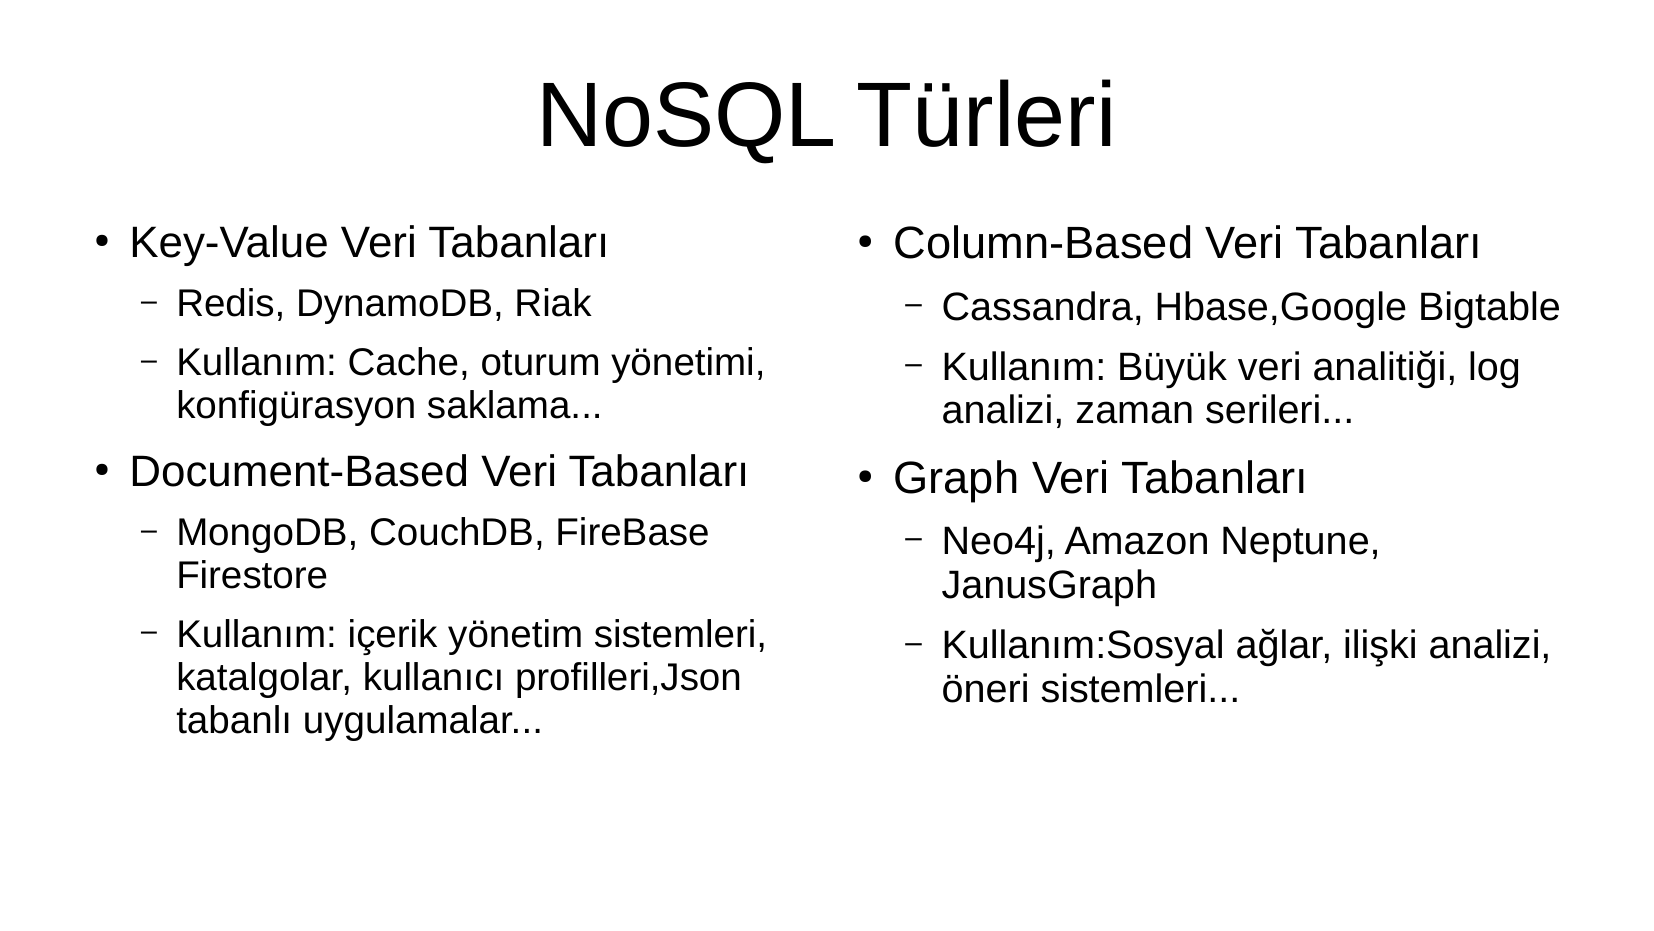

# NoSQL Türleri
Key-Value Veri Tabanları
Redis, DynamoDB, Riak
Kullanım: Cache, oturum yönetimi, konfigürasyon saklama...
Document-Based Veri Tabanları
MongoDB, CouchDB, FireBase Firestore
Kullanım: içerik yönetim sistemleri, katalgolar, kullanıcı profilleri,Json tabanlı uygulamalar...
Column-Based Veri Tabanları
Cassandra, Hbase,Google Bigtable
Kullanım: Büyük veri analitiği, log analizi, zaman serileri...
Graph Veri Tabanları
Neo4j, Amazon Neptune, JanusGraph
Kullanım:Sosyal ağlar, ilişki analizi, öneri sistemleri...